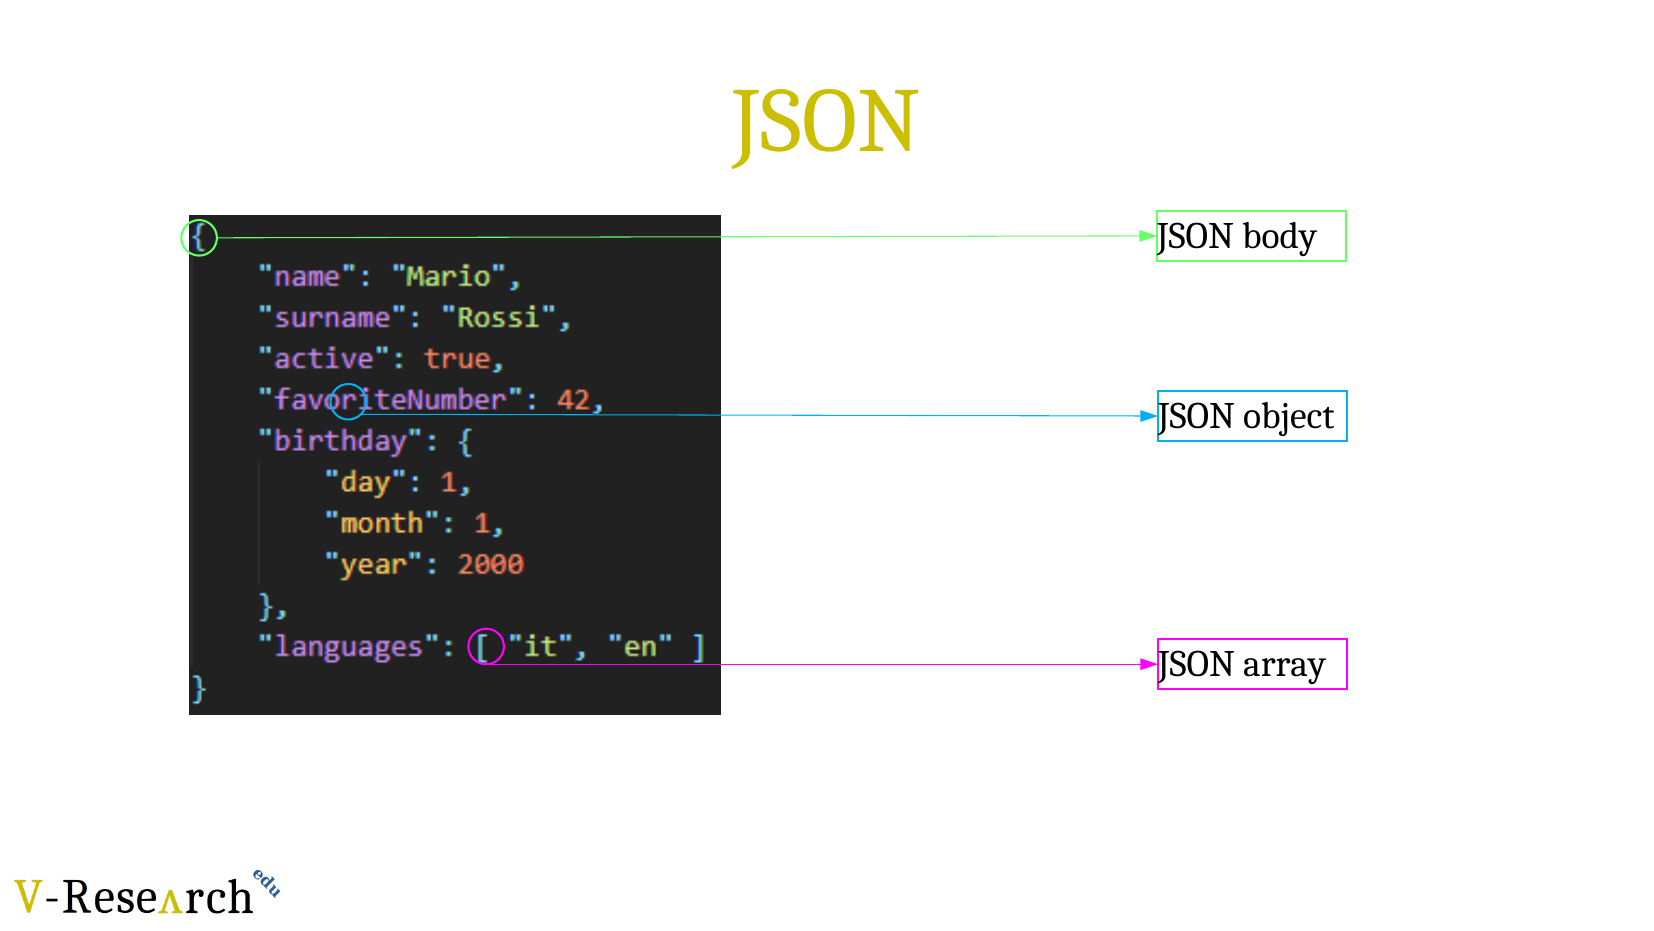

# JSON
JSON body
JSON object
JSON array
edu